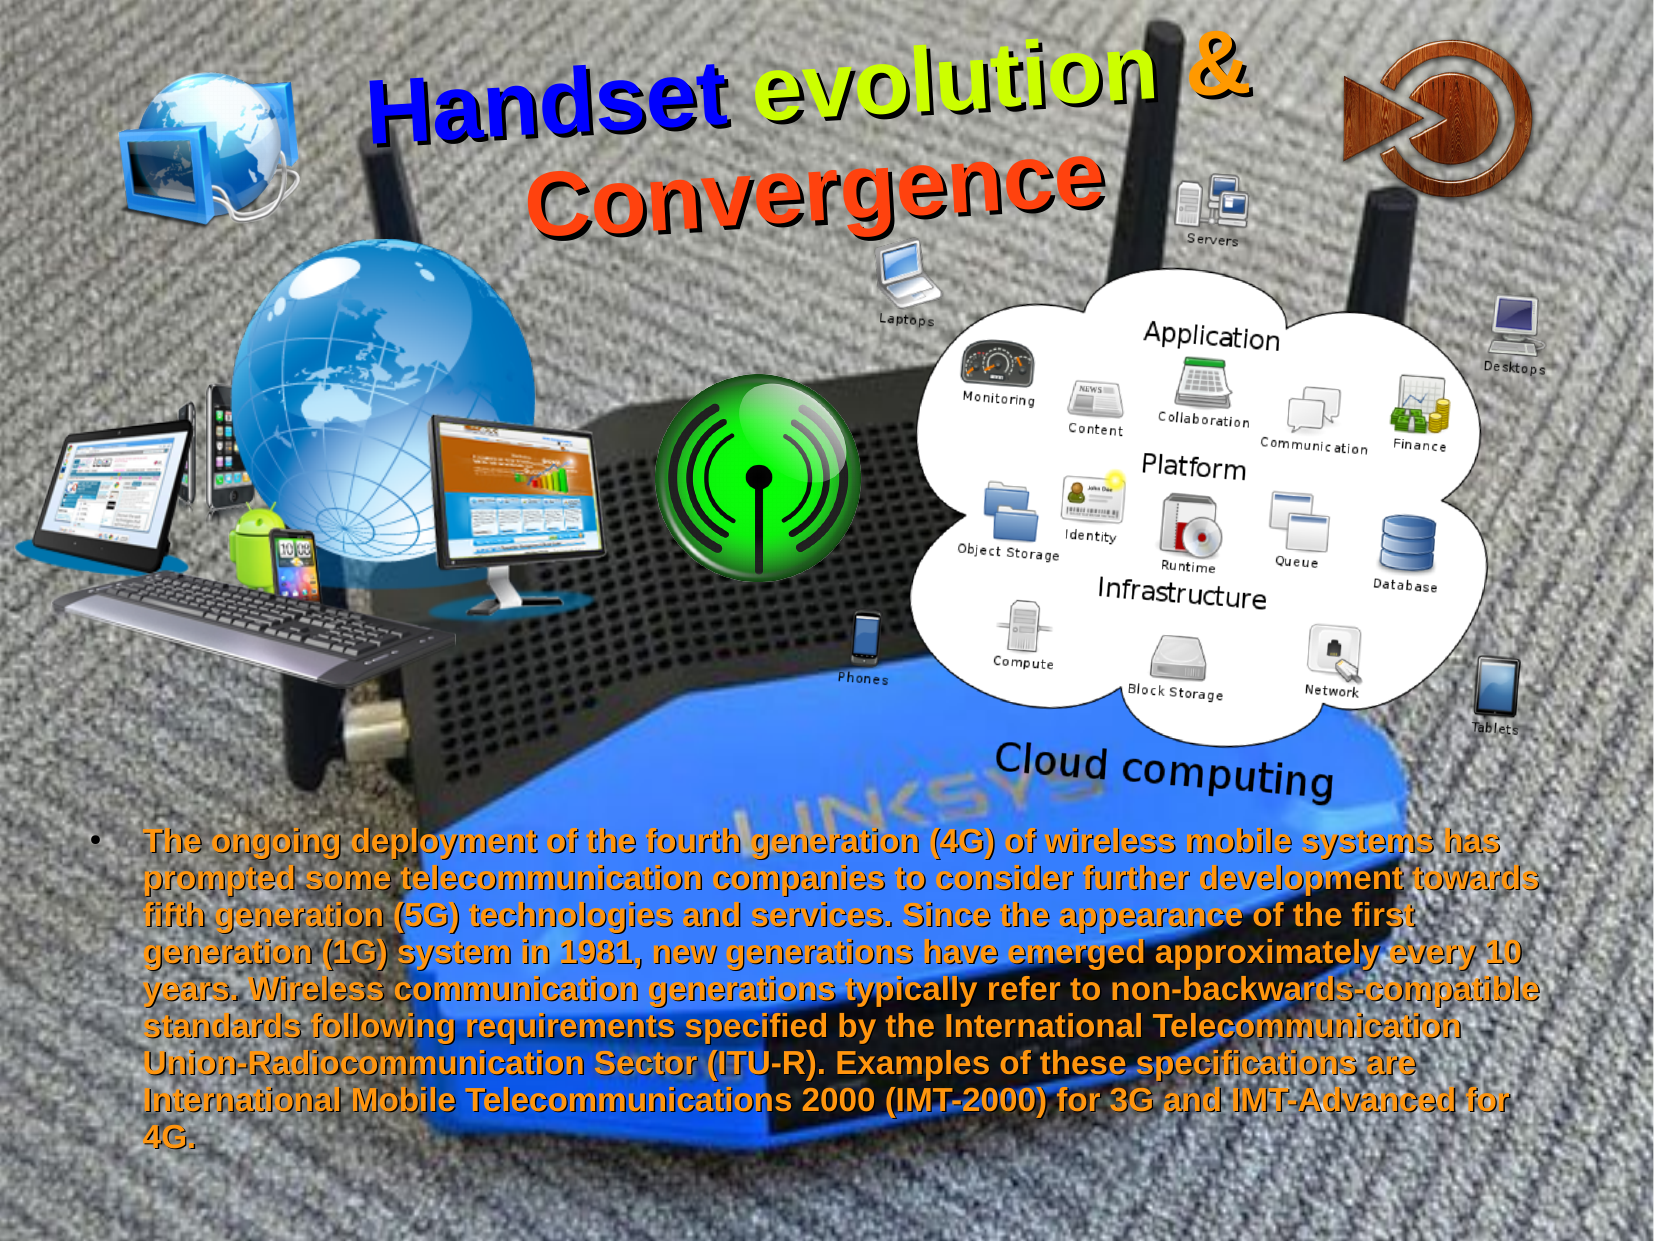

# Handset evolution & Convergence
The ongoing deployment of the fourth generation (4G) of wireless mobile systems has prompted some telecommunication companies to consider further development towards fifth generation (5G) technologies and services. Since the appearance of the first generation (1G) system in 1981, new generations have emerged approximately every 10 years. Wireless communication generations typically refer to non-backwards-compatible standards following requirements specified by the International Telecommunication Union-Radiocommunication Sector (ITU-R). Examples of these specifications are International Mobile Telecommunications 2000 (IMT-2000) for 3G and IMT-Advanced for 4G.